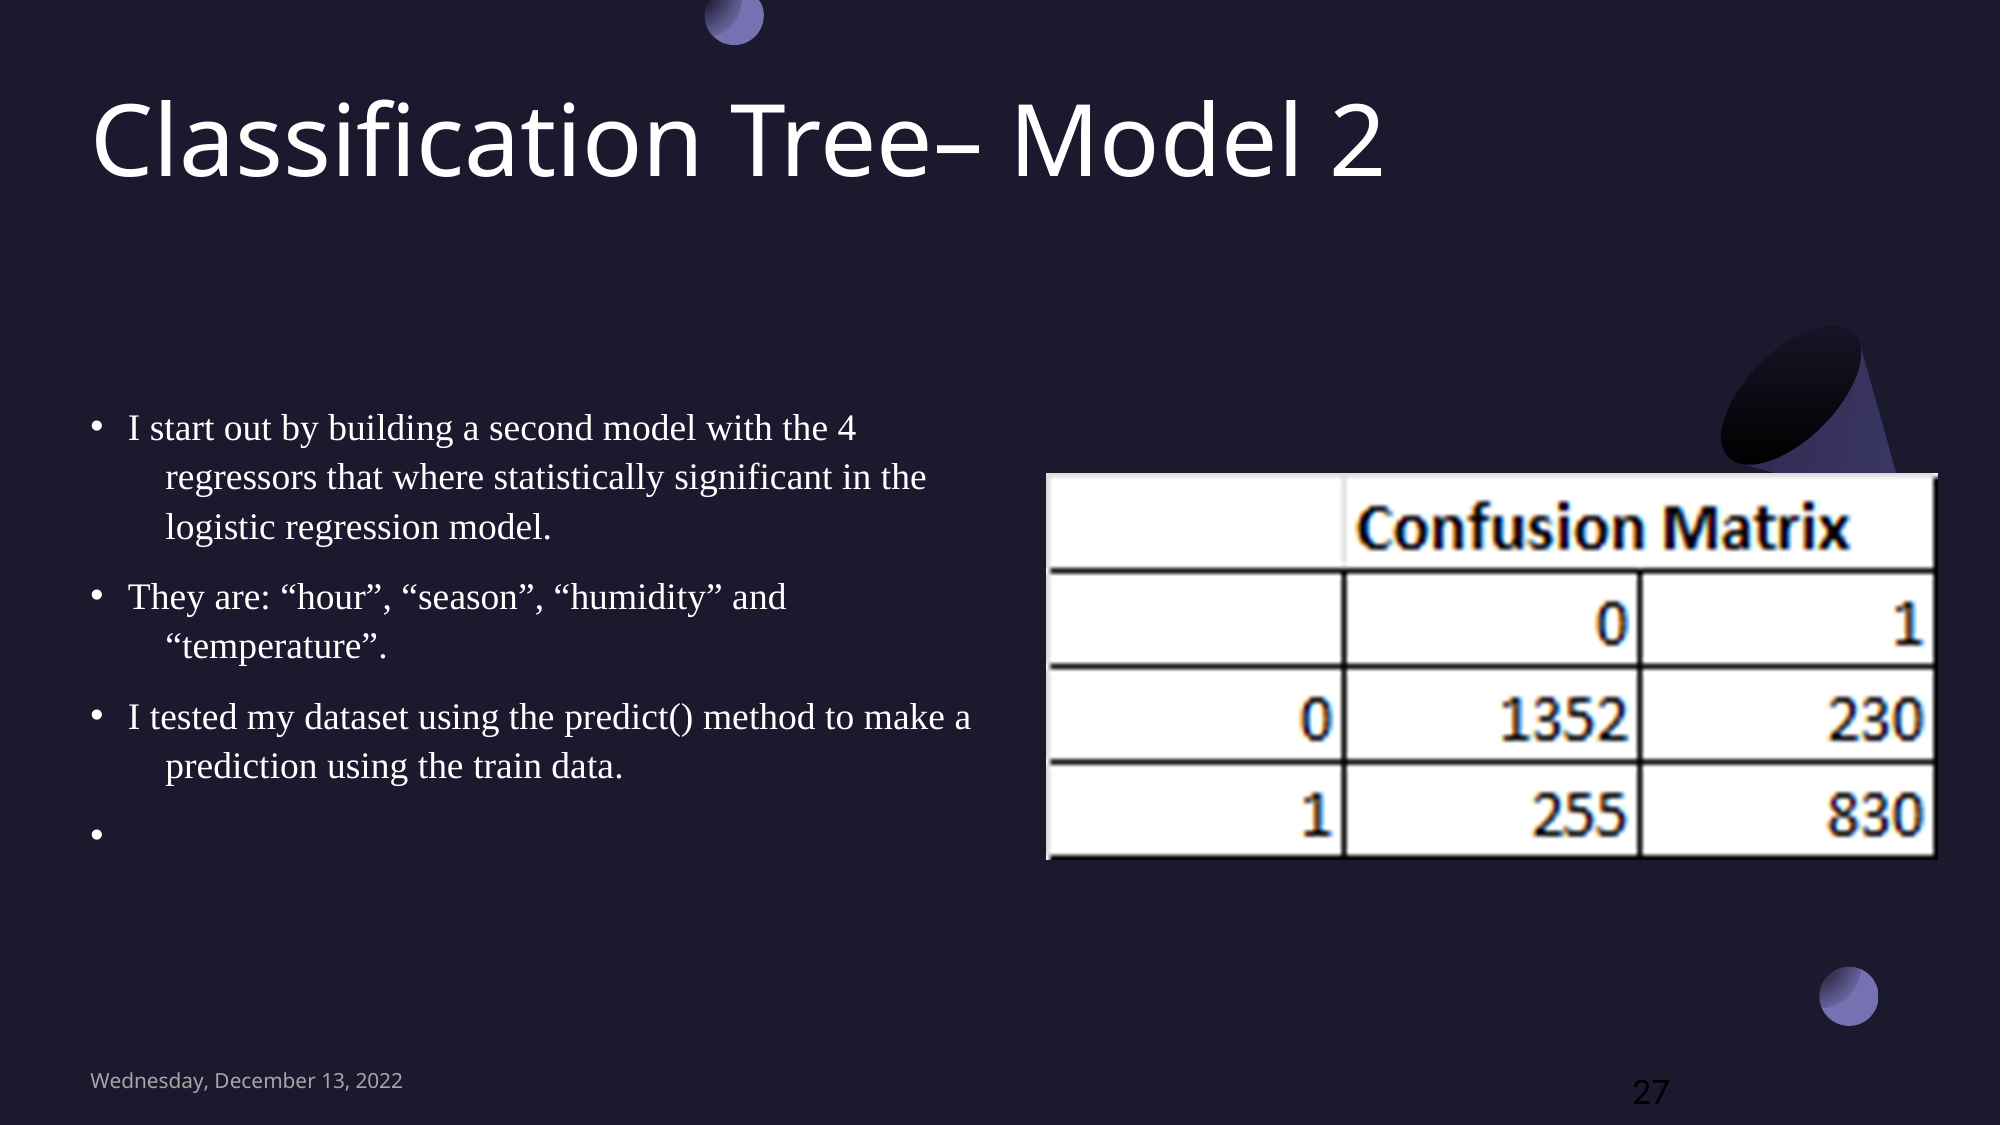

# Classification Tree– Model 2
I start out by building a second model with the 4 regressors that where statistically significant in the logistic regression model.
They are: “hour”, “season”, “humidity” and “temperature”.
I tested my dataset using the predict() method to make a prediction using the train data.
Wednesday, December 13, 2022